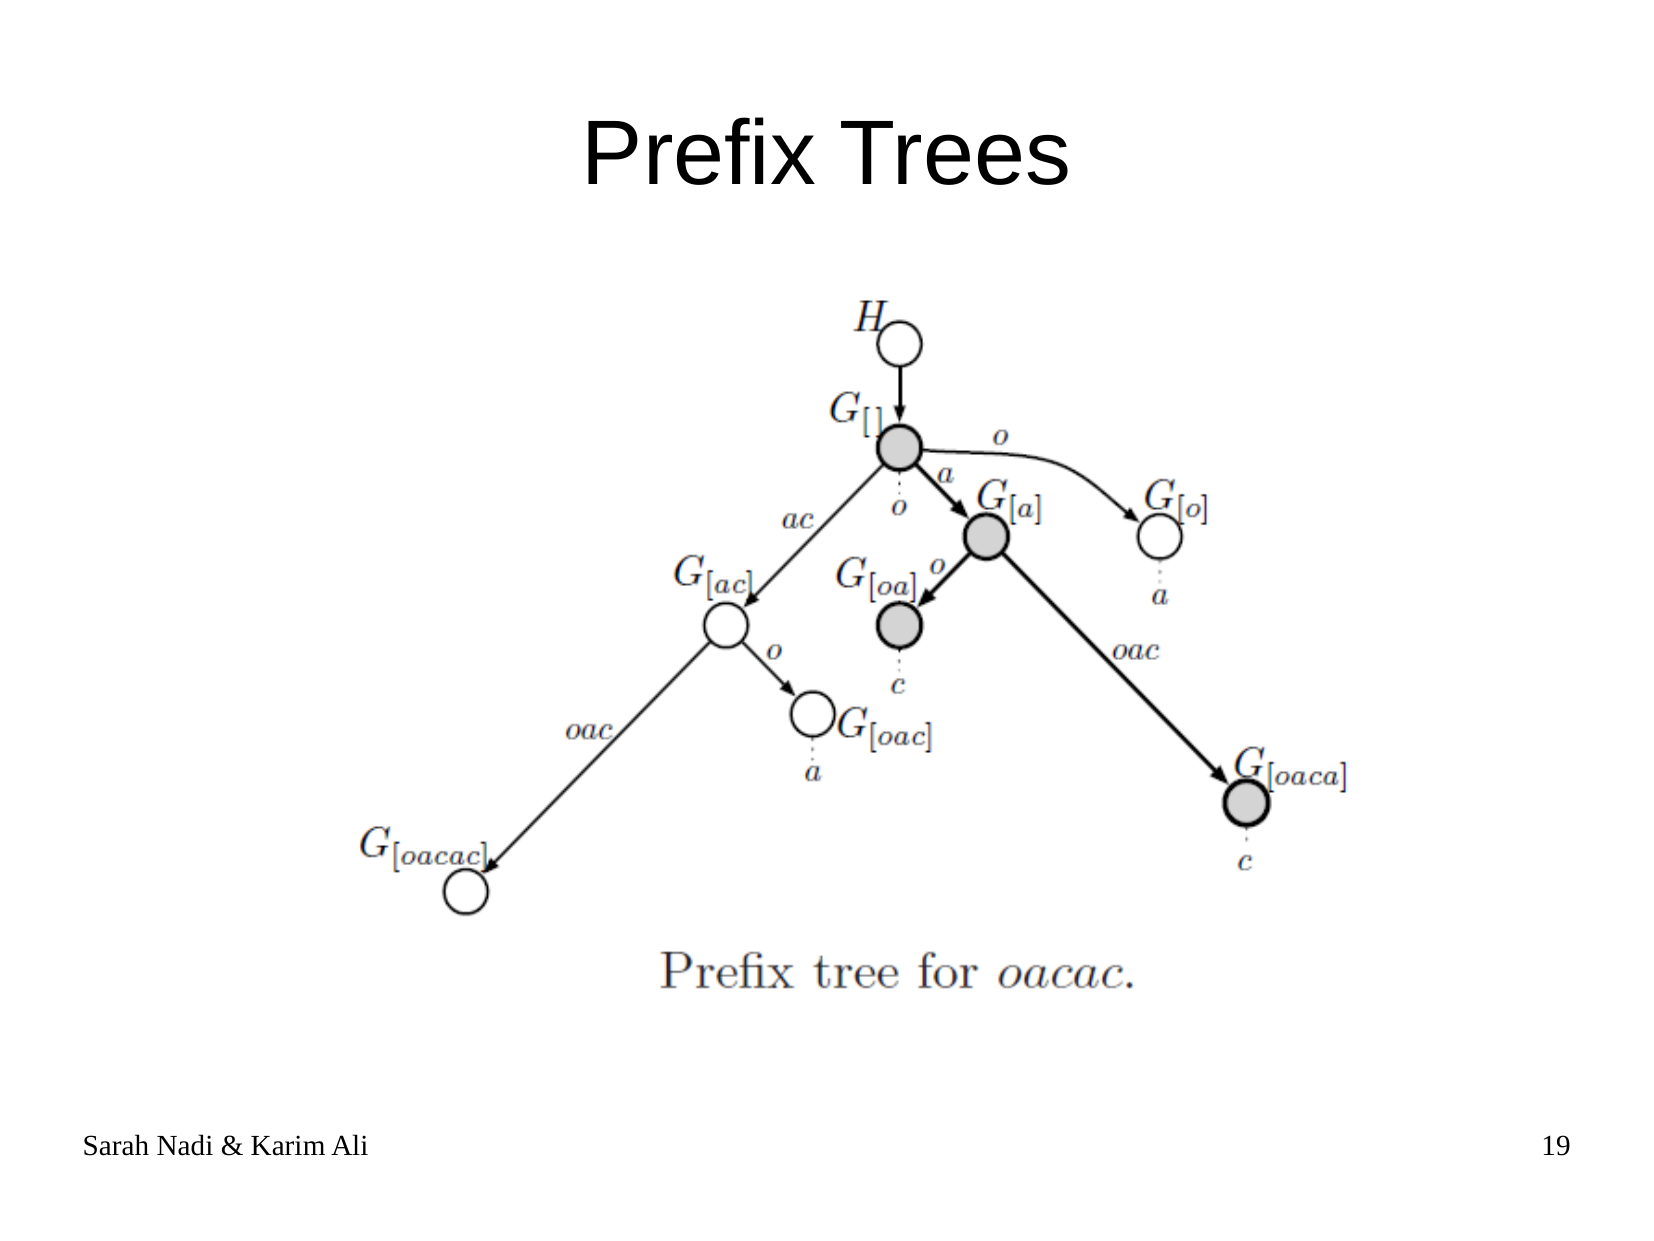

# Prefix Trees
Sarah Nadi & Karim Ali
19